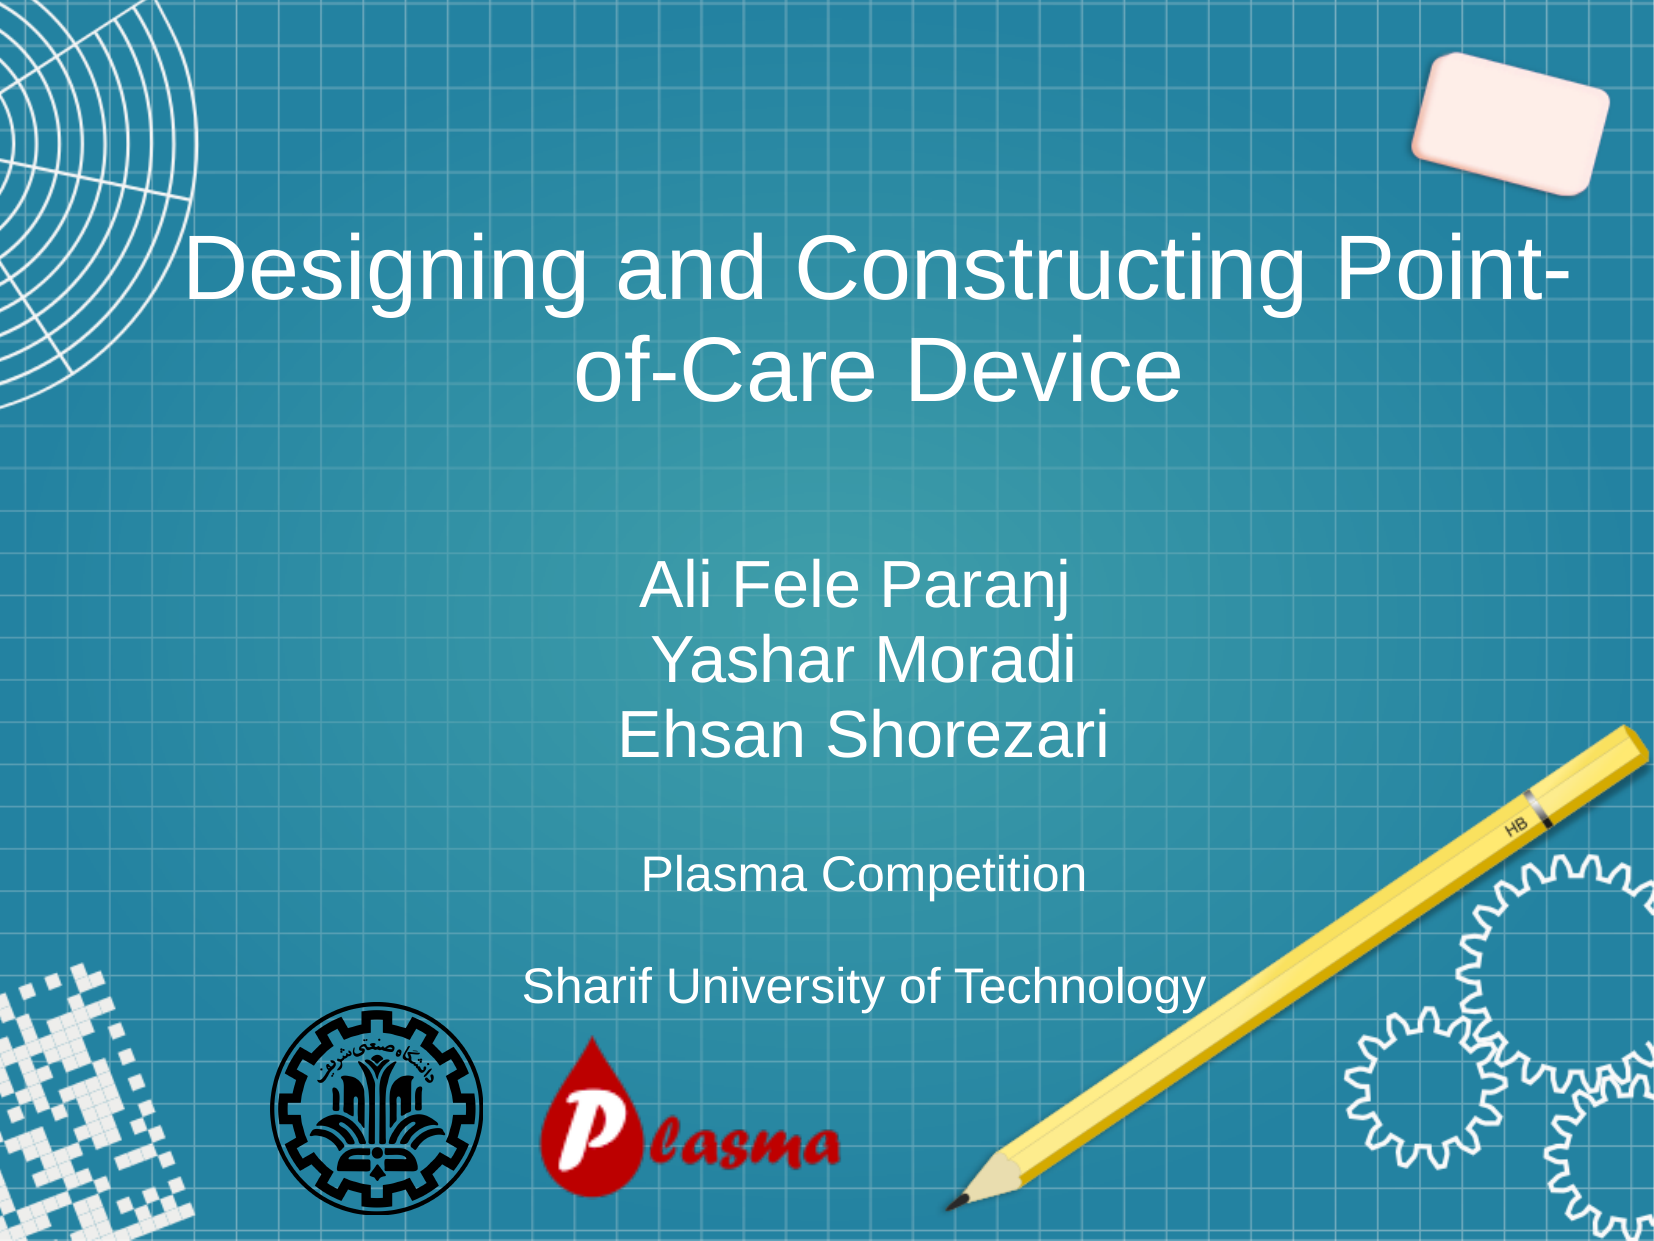

# Designing and Constructing Point-of-Care Device
Ali Fele Paranj
Yashar Moradi
Ehsan Shorezari
Plasma Competition
Sharif University of Technology